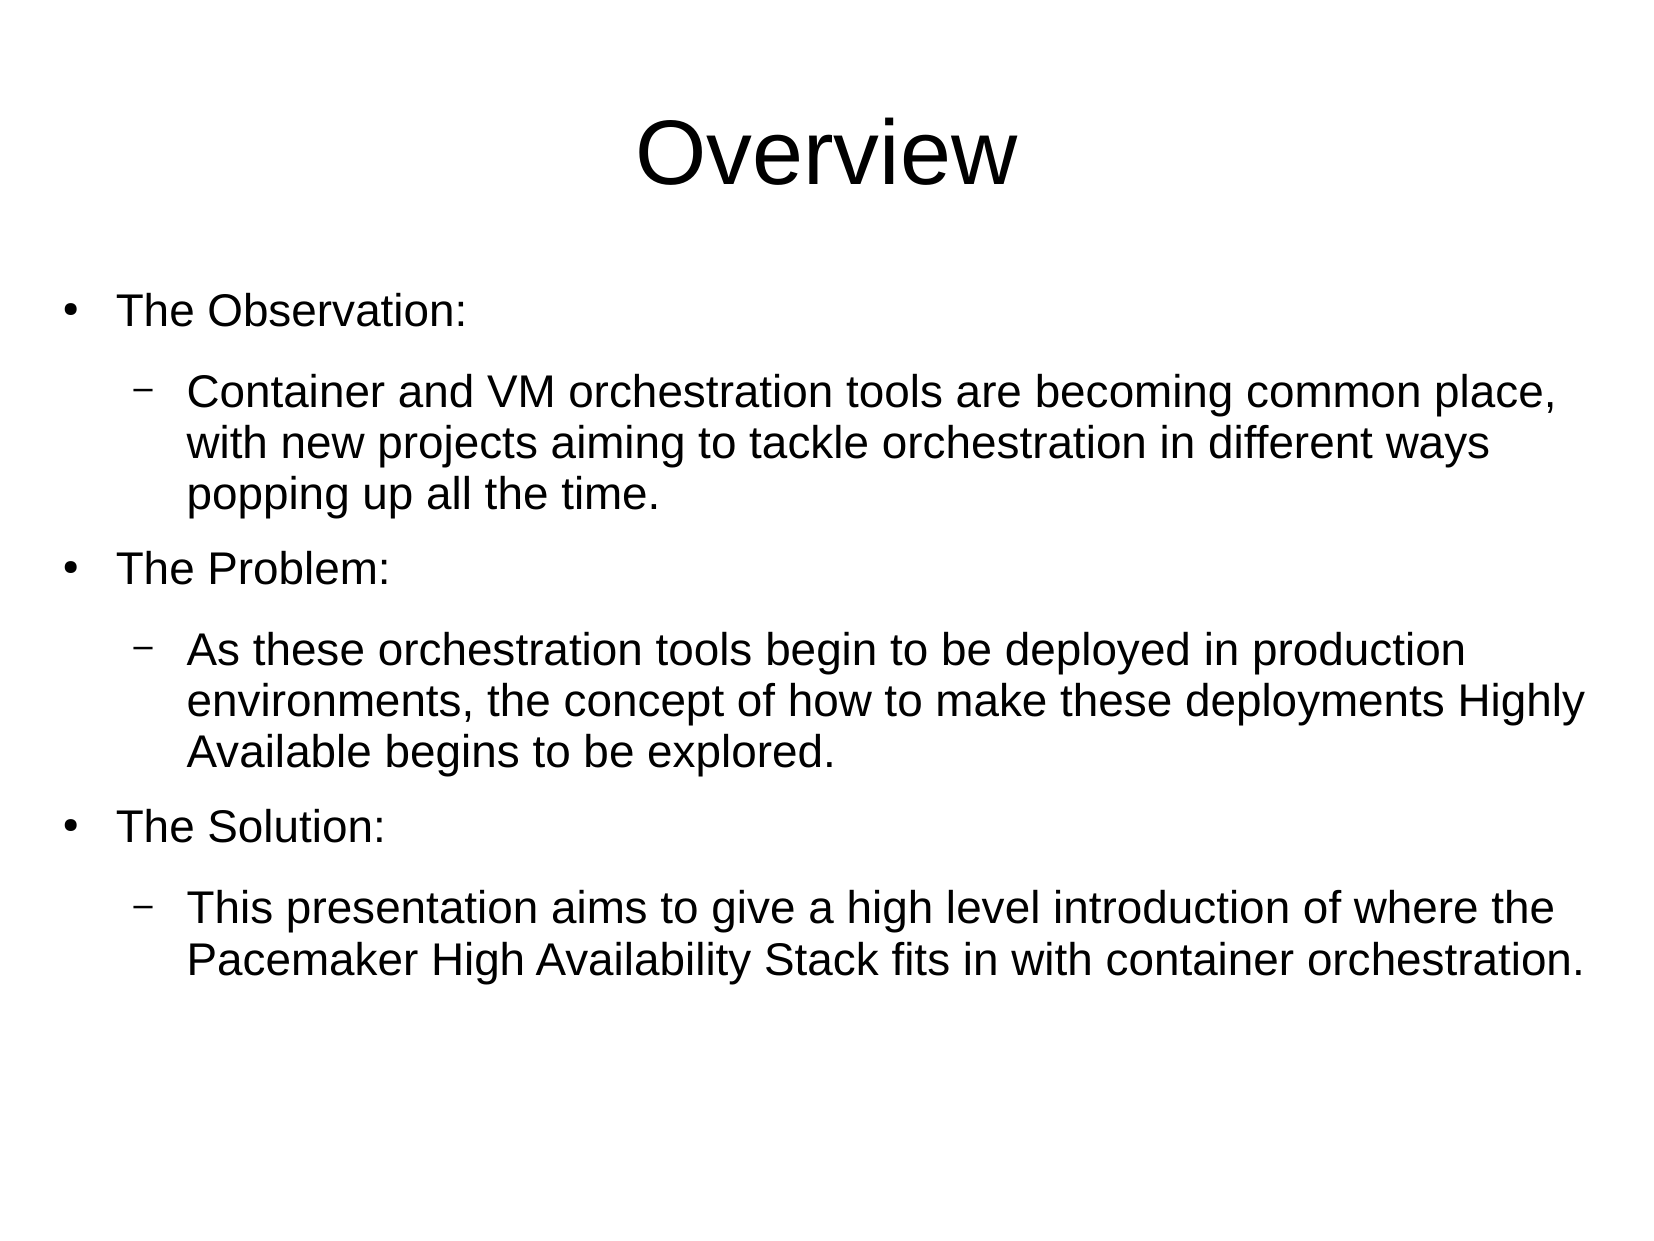

# Overview
The Observation:
Container and VM orchestration tools are becoming common place, with new projects aiming to tackle orchestration in different ways popping up all the time.
The Problem:
As these orchestration tools begin to be deployed in production environments, the concept of how to make these deployments Highly Available begins to be explored.
The Solution:
This presentation aims to give a high level introduction of where the Pacemaker High Availability Stack fits in with container orchestration.